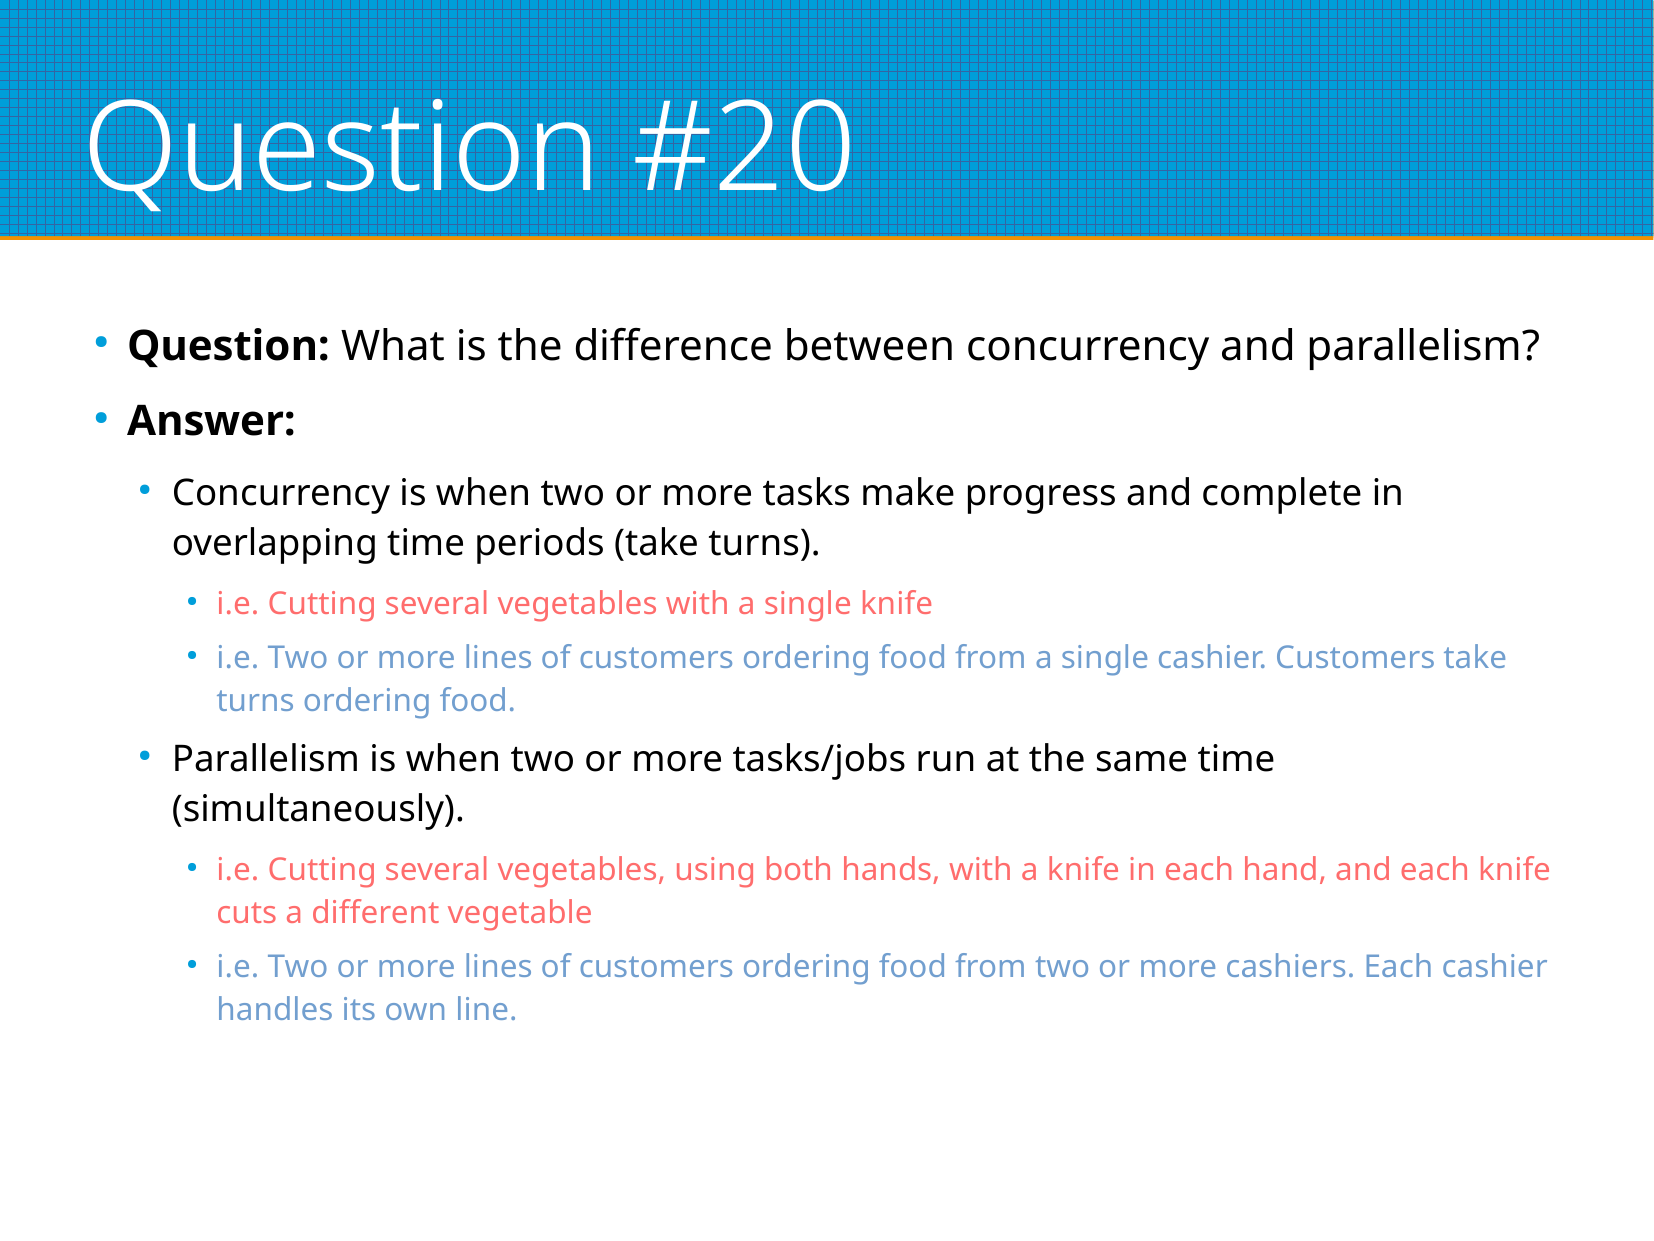

# Question #20
Question: What is the difference between concurrency and parallelism?
Answer:
Concurrency is when two or more tasks make progress and complete in overlapping time periods (take turns).
i.e. Cutting several vegetables with a single knife
i.e. Two or more lines of customers ordering food from a single cashier. Customers take turns ordering food.
Parallelism is when two or more tasks/jobs run at the same time (simultaneously).
i.e. Cutting several vegetables, using both hands, with a knife in each hand, and each knife cuts a different vegetable
i.e. Two or more lines of customers ordering food from two or more cashiers. Each cashier handles its own line.